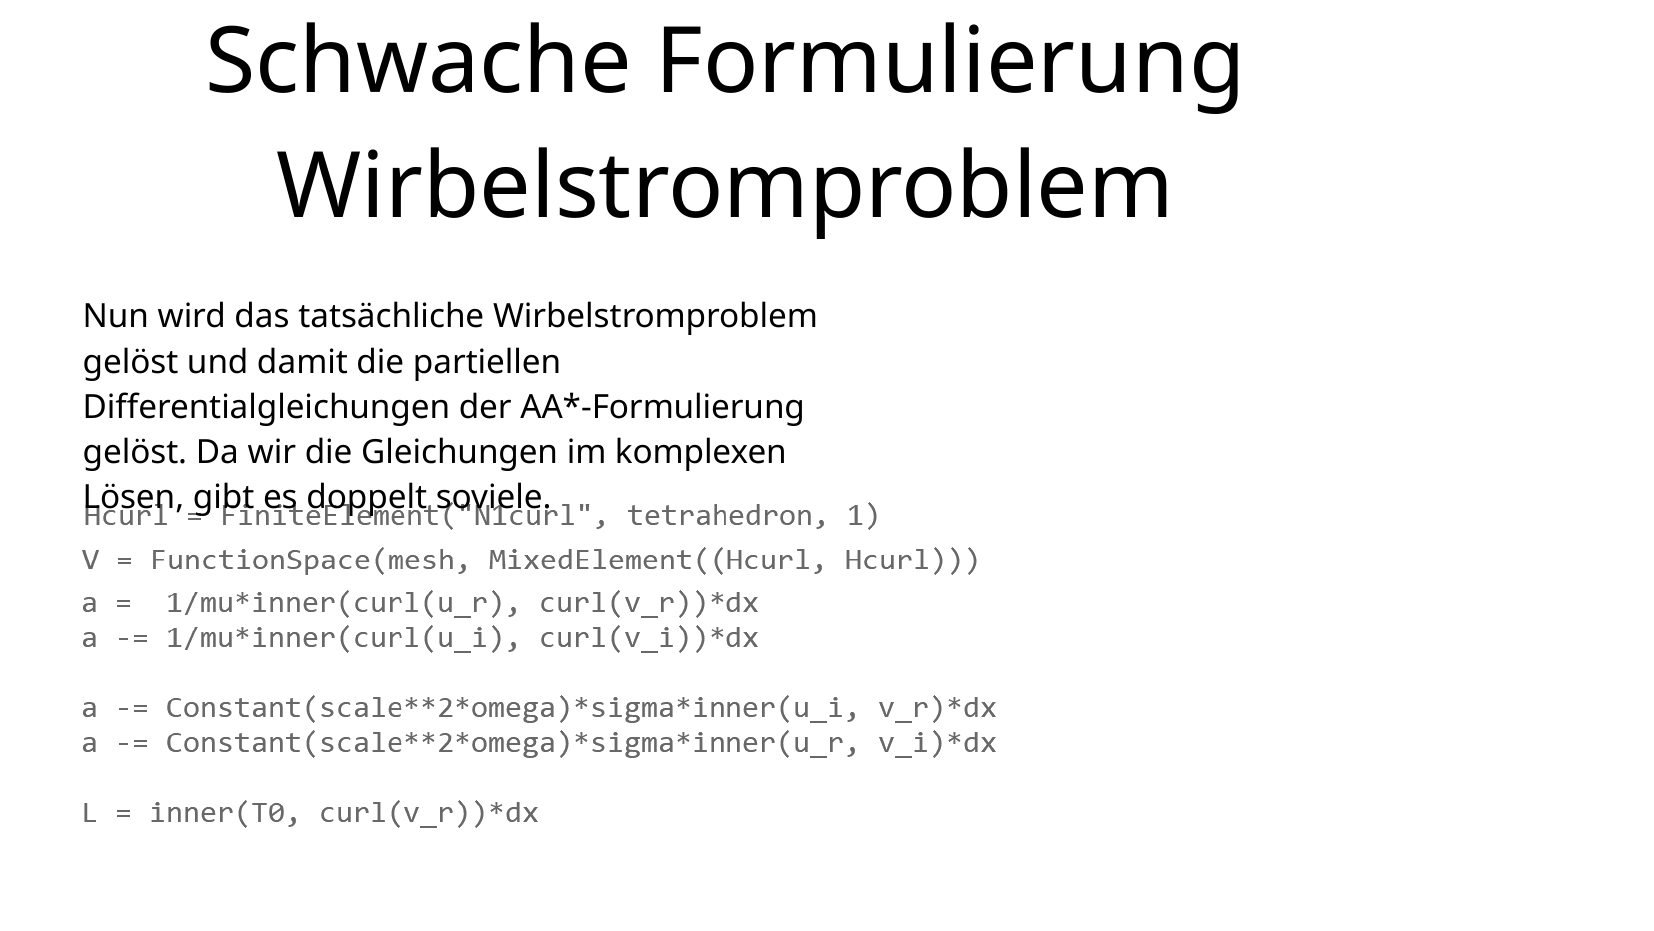

# Schwache Formulierung Wirbelstromproblem
Nun wird das tatsächliche Wirbelstromproblem gelöst und damit die partiellen Differentialgleichungen der AA*-Formulierung gelöst. Da wir die Gleichungen im komplexen Lösen, gibt es doppelt soviele.